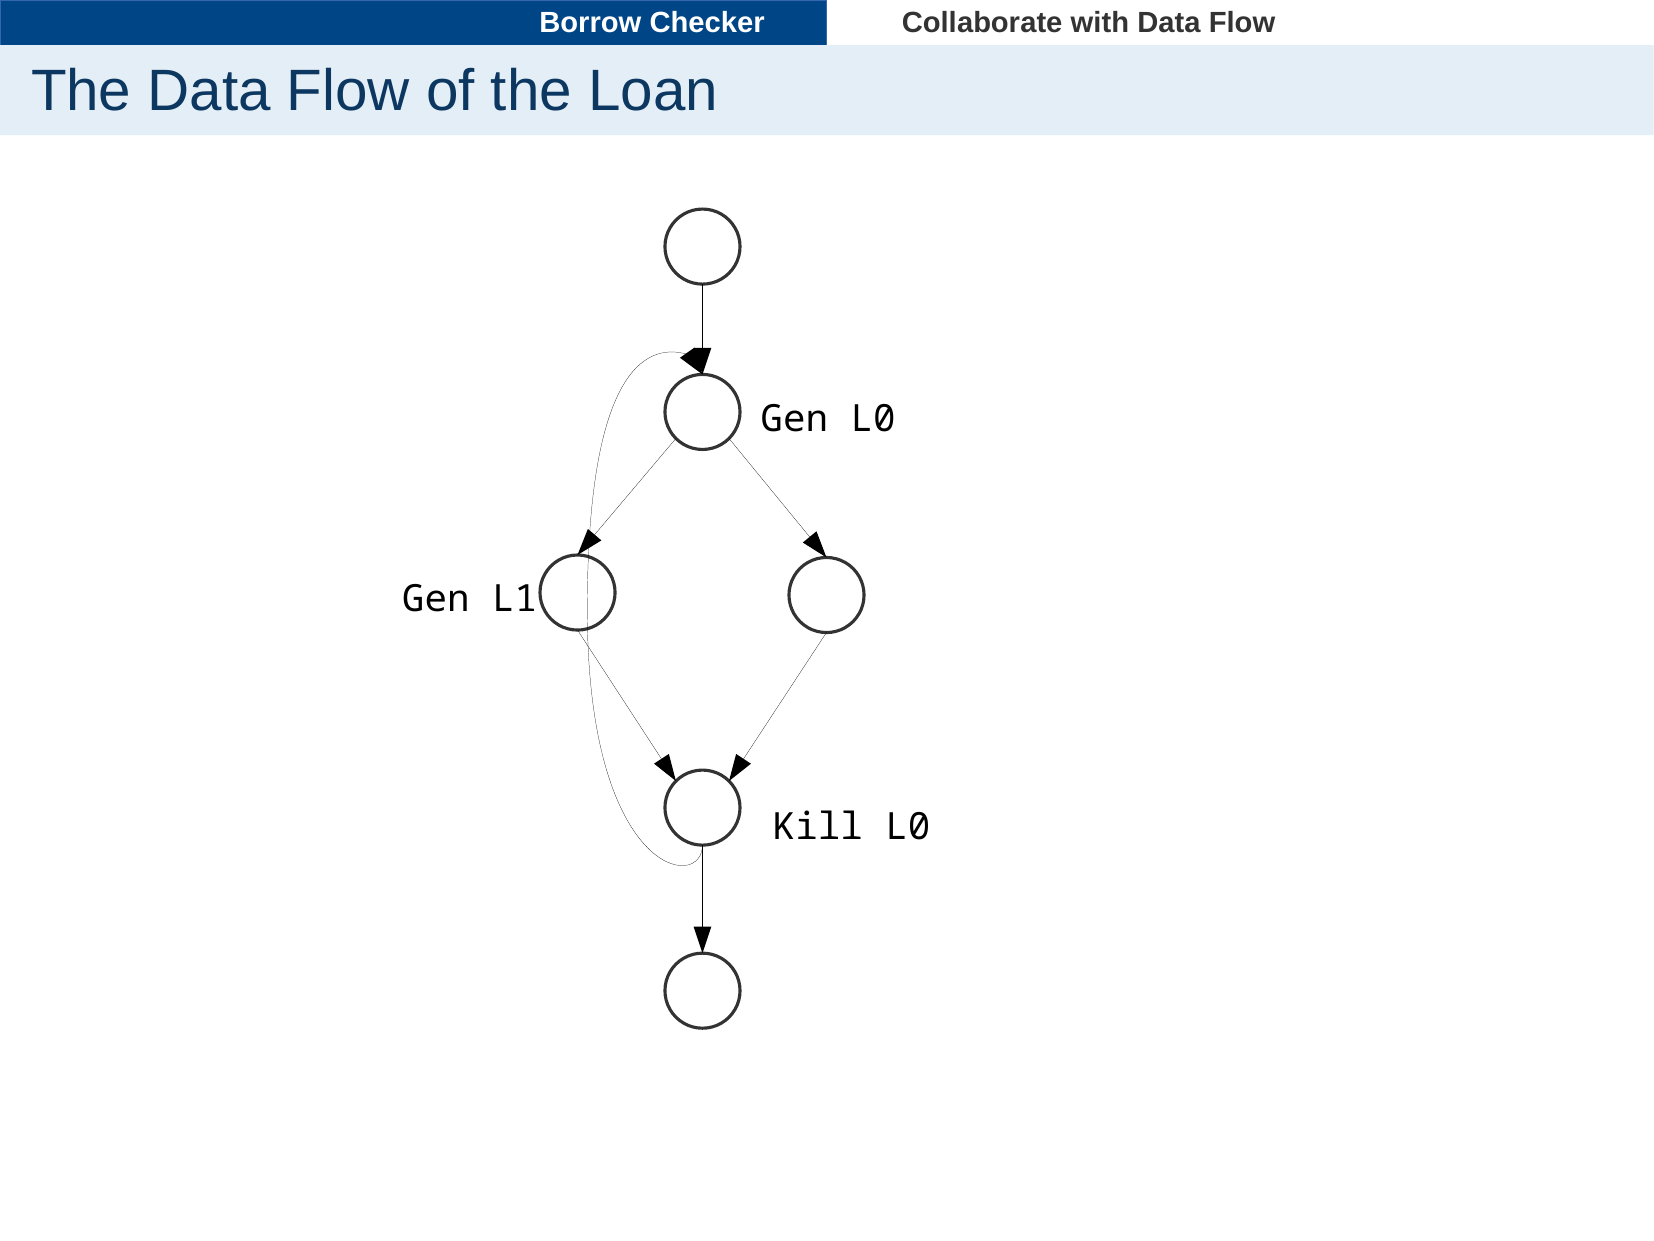

# Borrow Checker
	Collaborate with Data Flow
 The Data Flow of the Loan
Gen L0
Gen L1
Kill L0
27